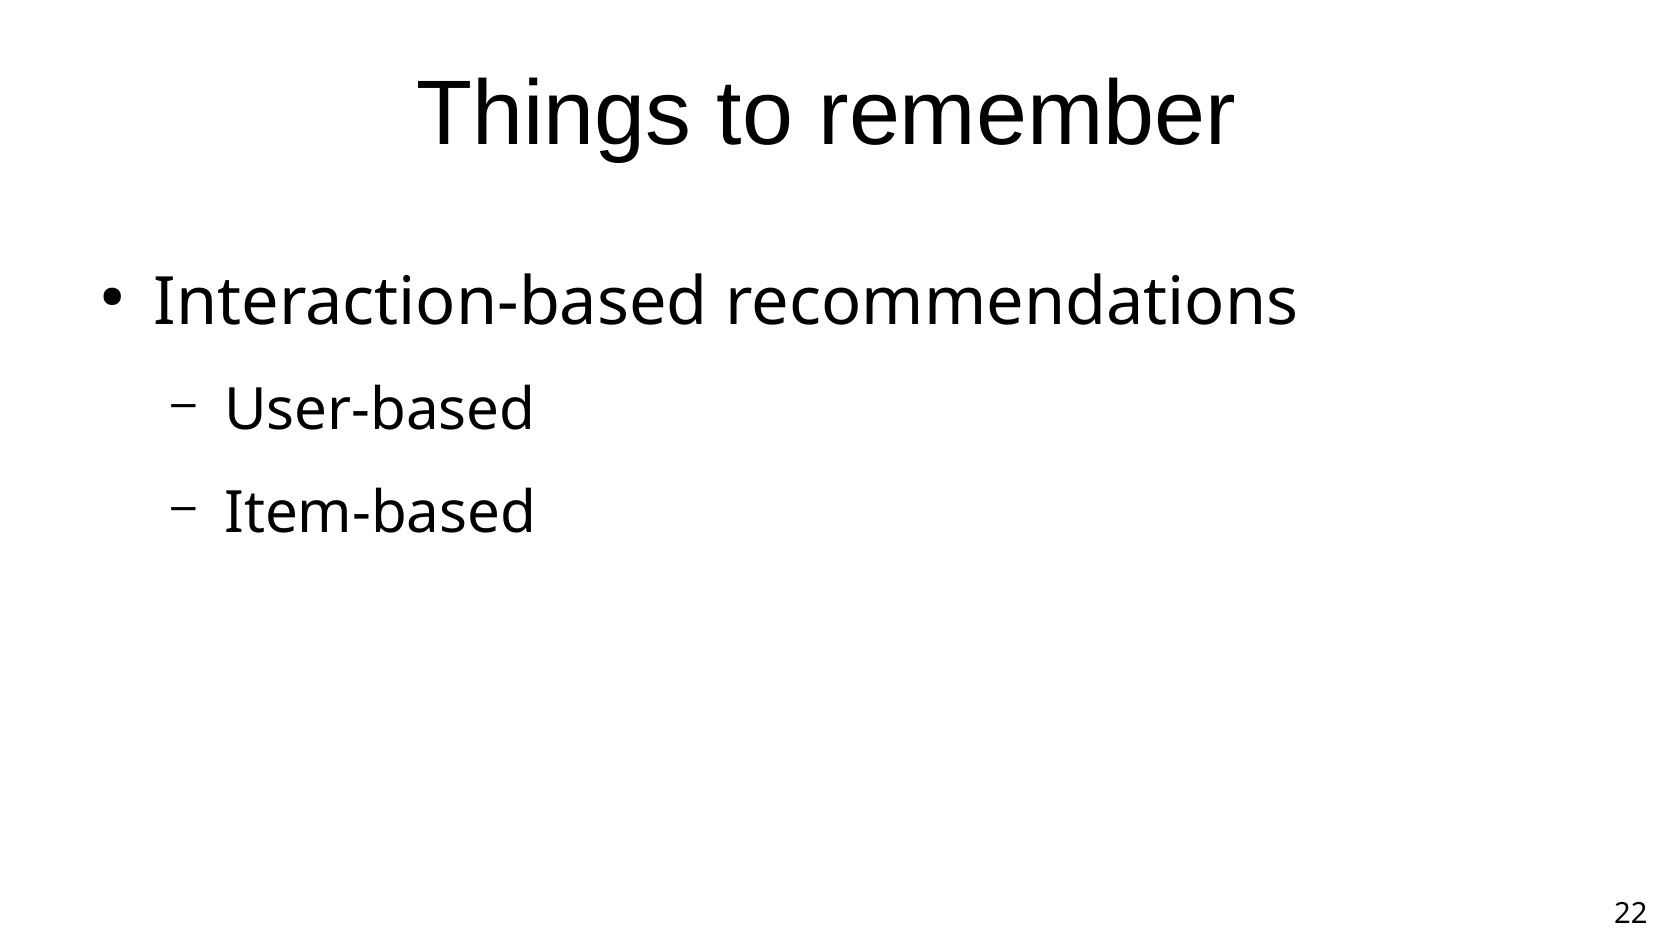

# Things to remember
Interaction-based recommendations
User-based
Item-based
22